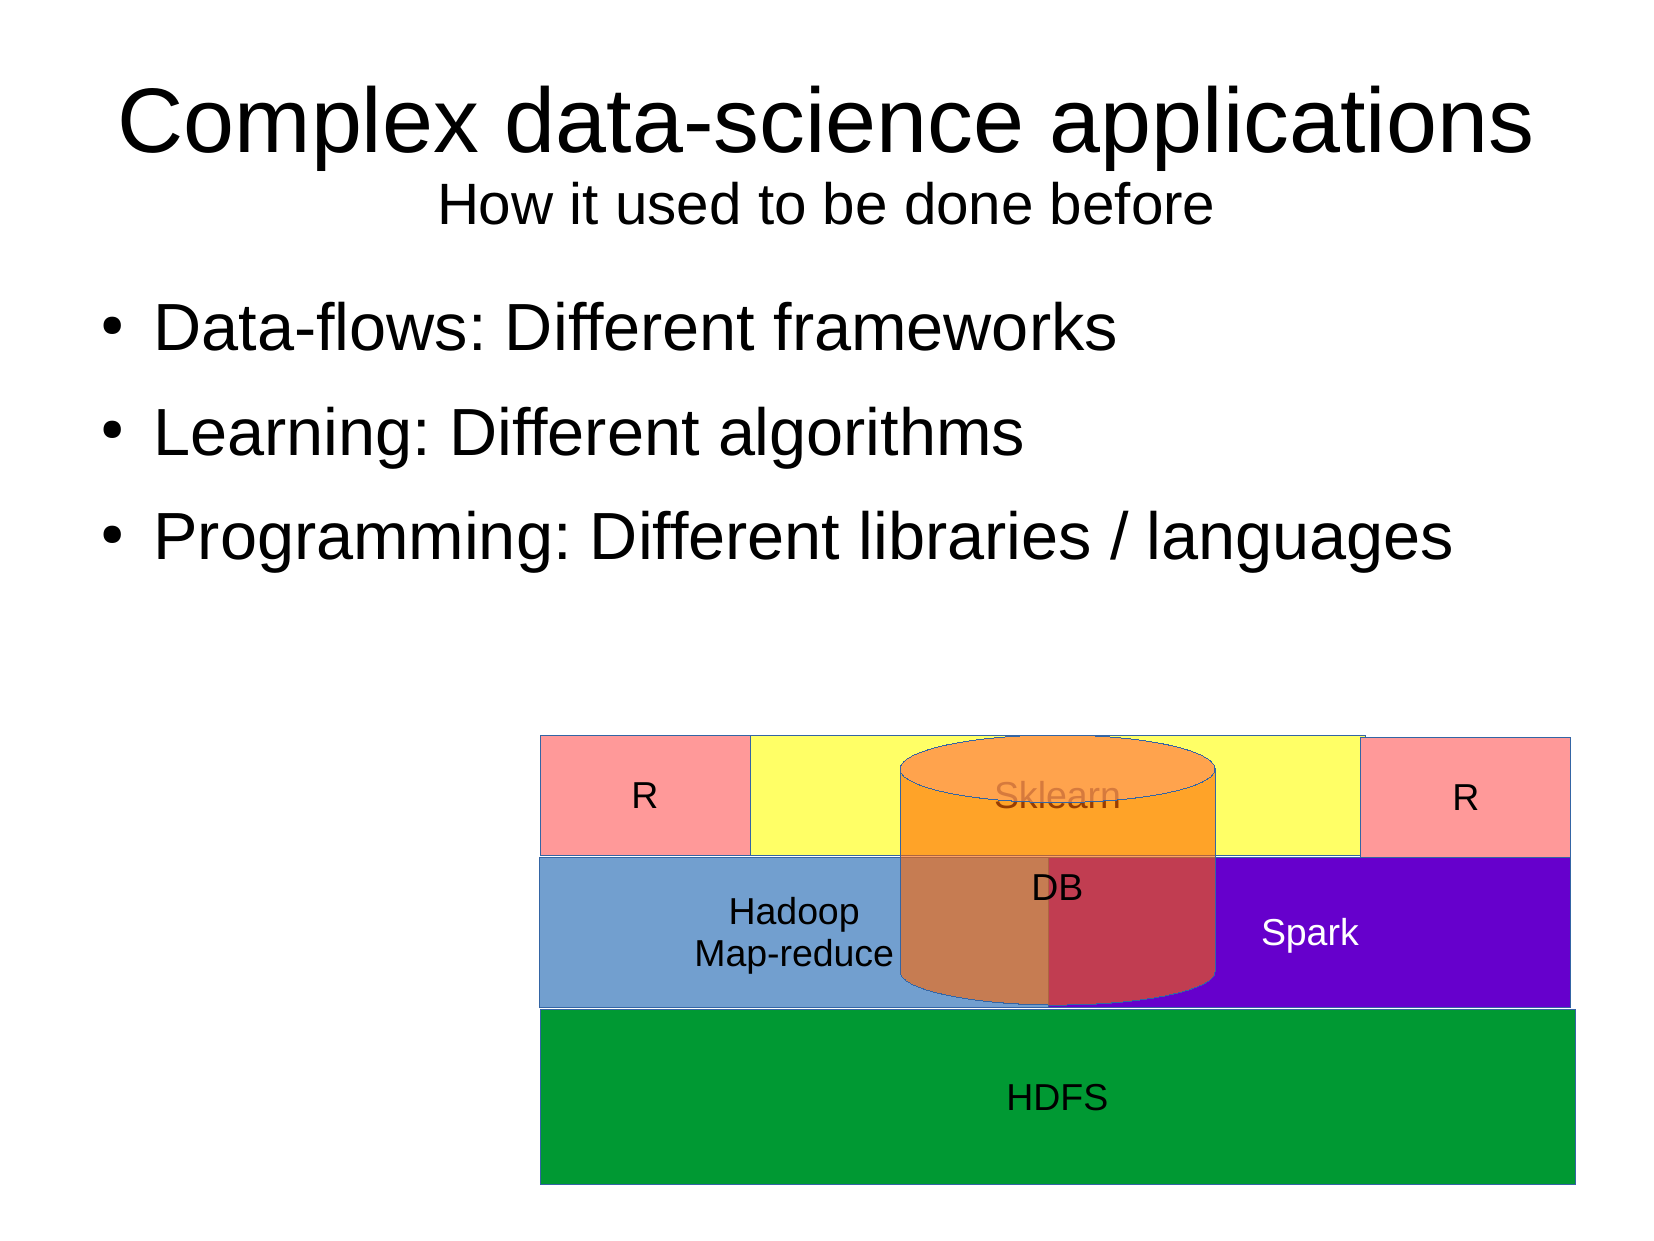

# Complex data-science applications How it used to be done before
Data-flows: Different frameworks
Learning: Different algorithms
Programming: Different libraries / languages
R
Sklearn
DB
R
Hadoop
Map-reduce
Spark
HDFS